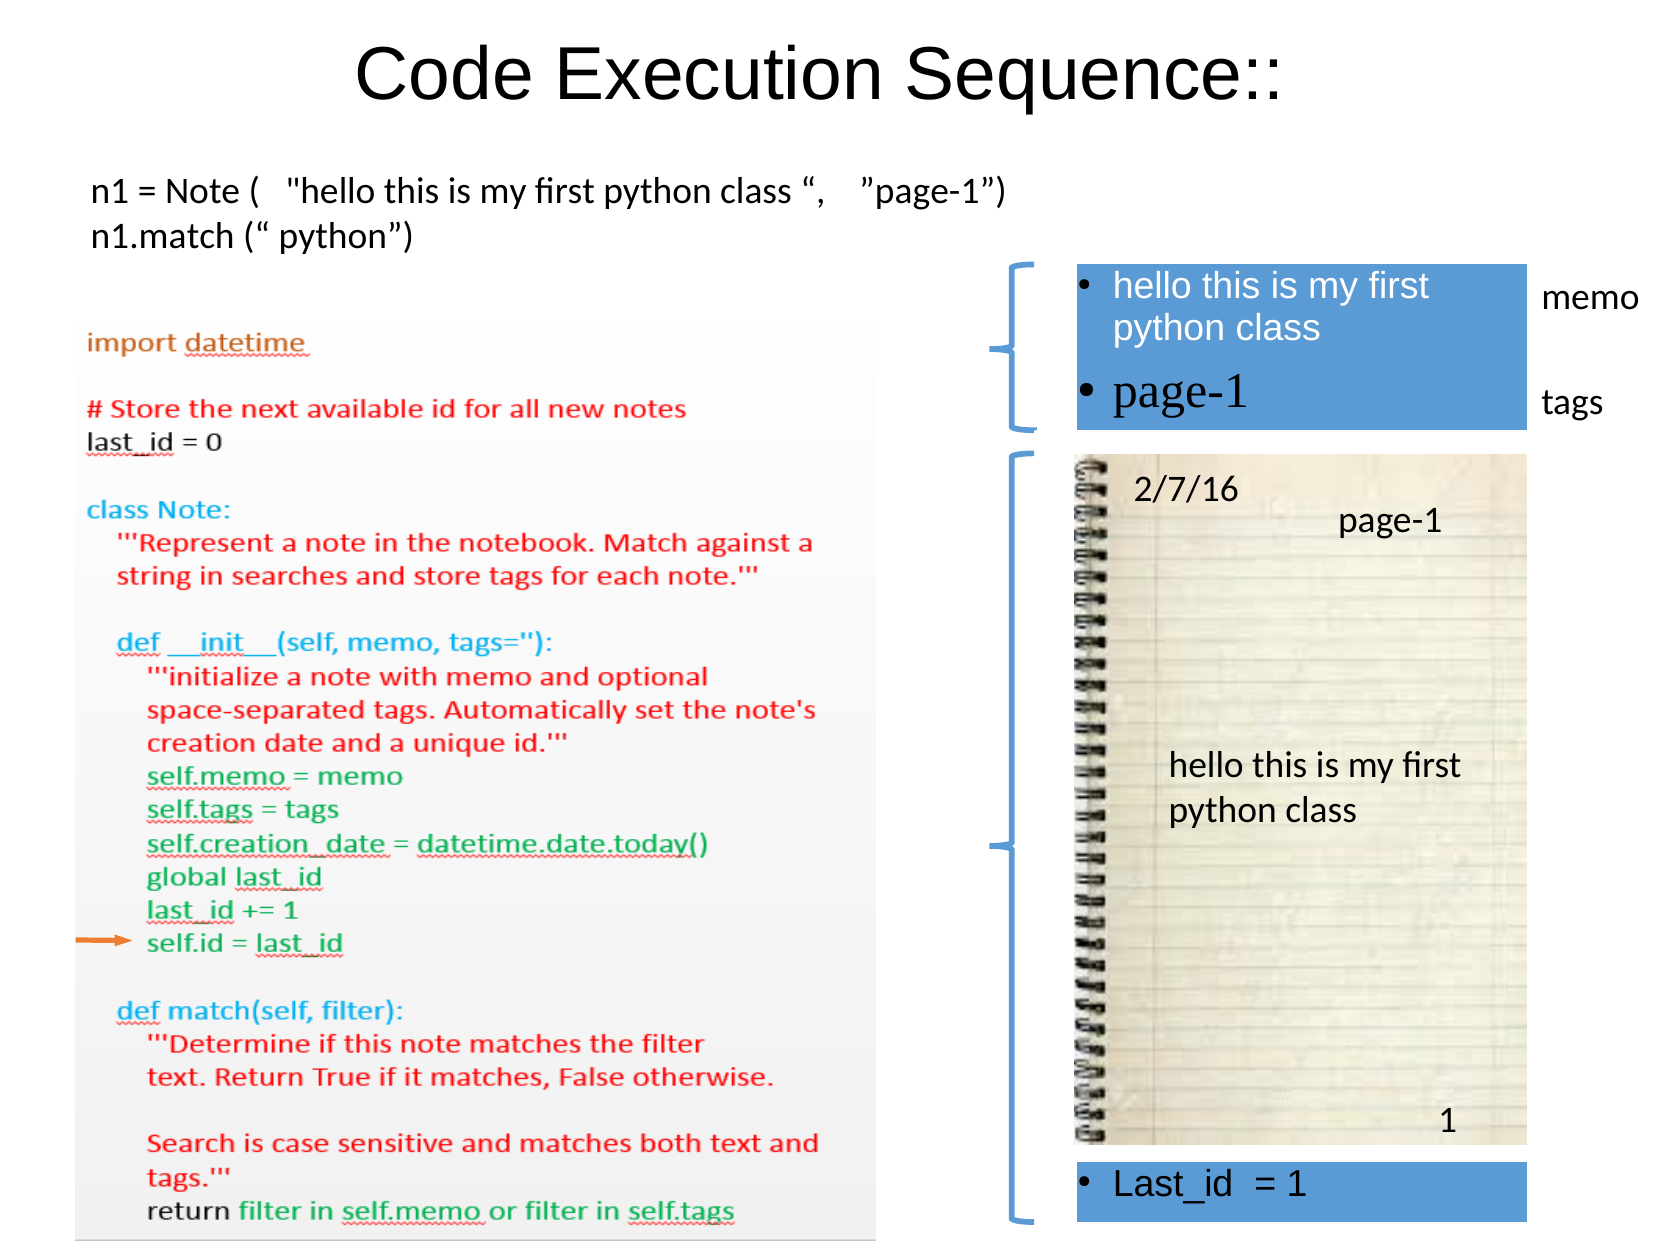

Code Execution Sequence::
n1 = Note ( "hello this is my first python class “, ”page-1”)
n1.match (“ python”)
| hello this is my first python class |
| --- |
| page-1 |
memo
tags
2/7/16
page-1
hello this is my first python class
1
| Last\_id = 1 |
| --- |